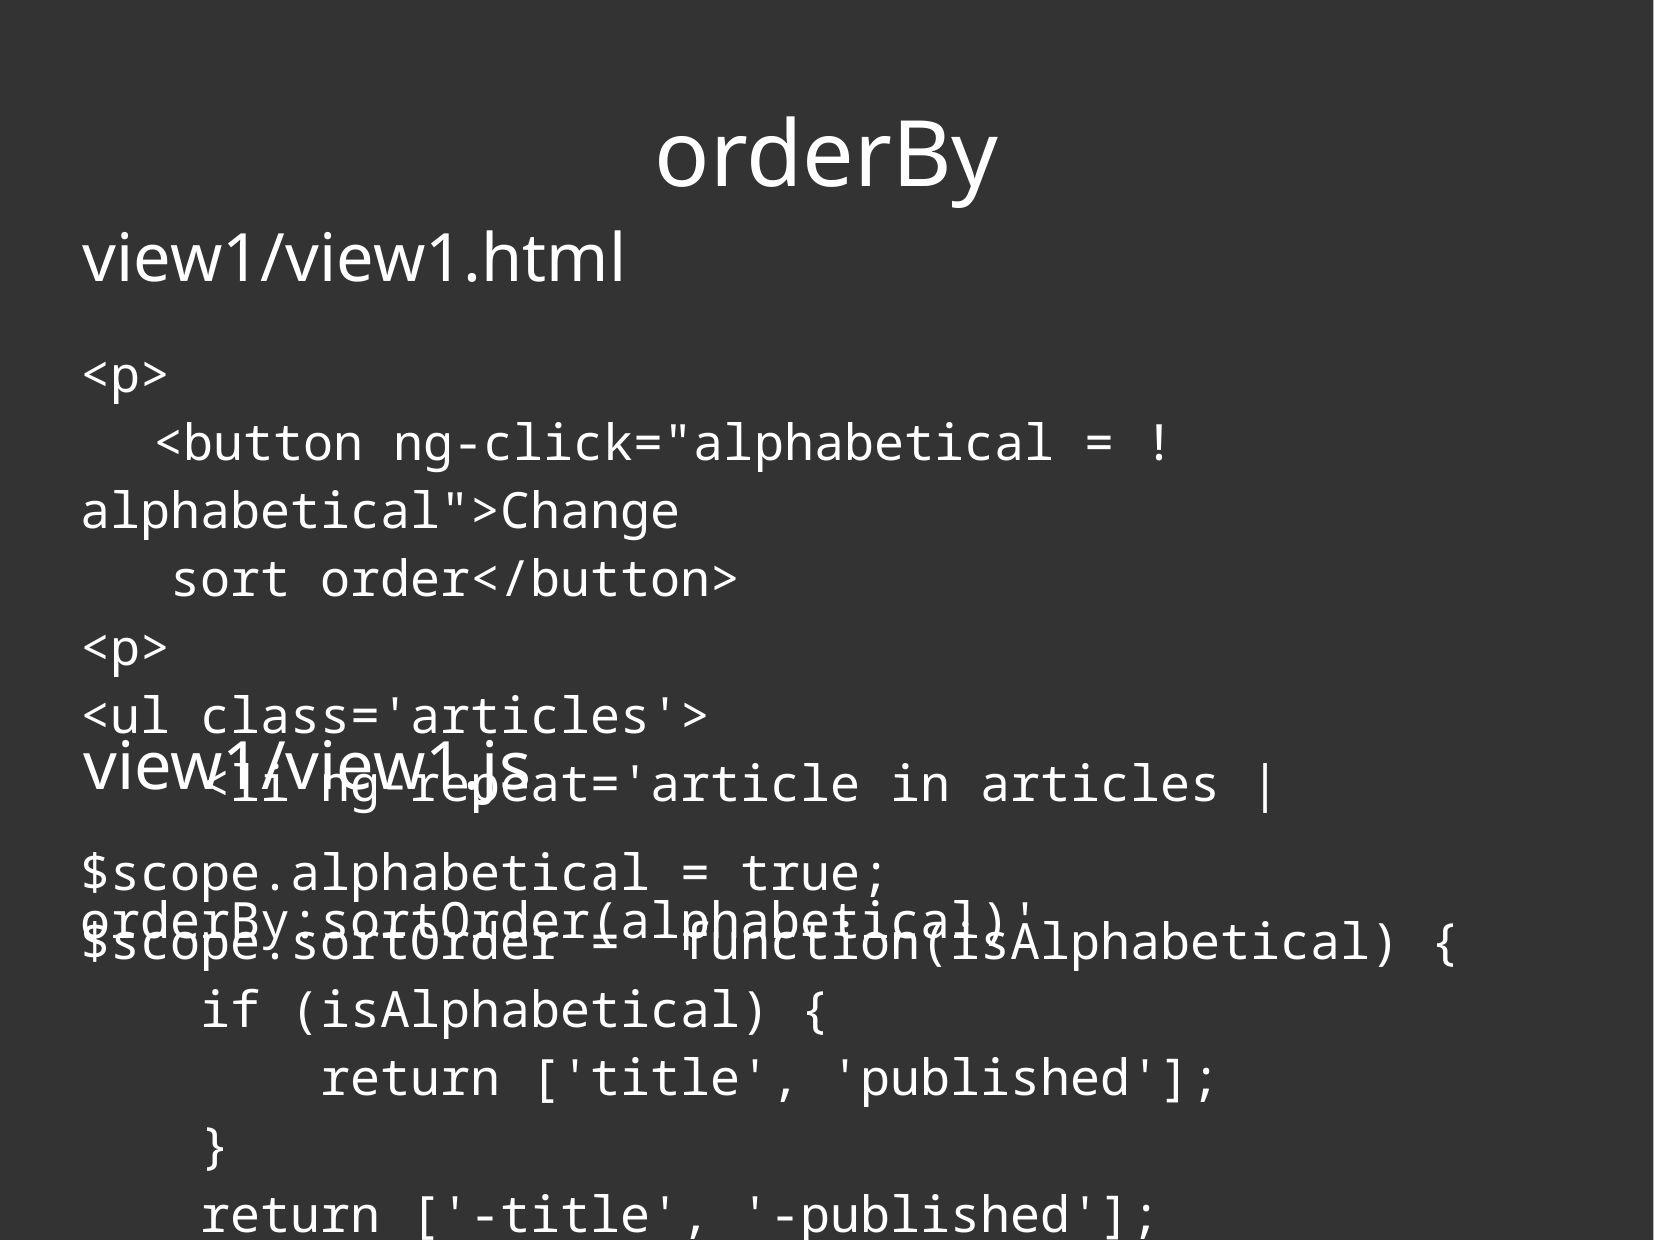

# orderBy
view1/view1.html
<p>
	<button ng-click="alphabetical = !alphabetical">Change
 sort order</button>
<p>
<ul class='articles'>
 <li ng-repeat='article in articles |
		 orderBy:sortOrder(alphabetical)'
view1/view1.js
$scope.alphabetical = true;
$scope.sortOrder = function(isAlphabetical) {
 if (isAlphabetical) {
 return ['title', 'published'];
 }
 return ['-title', '-published'];
};